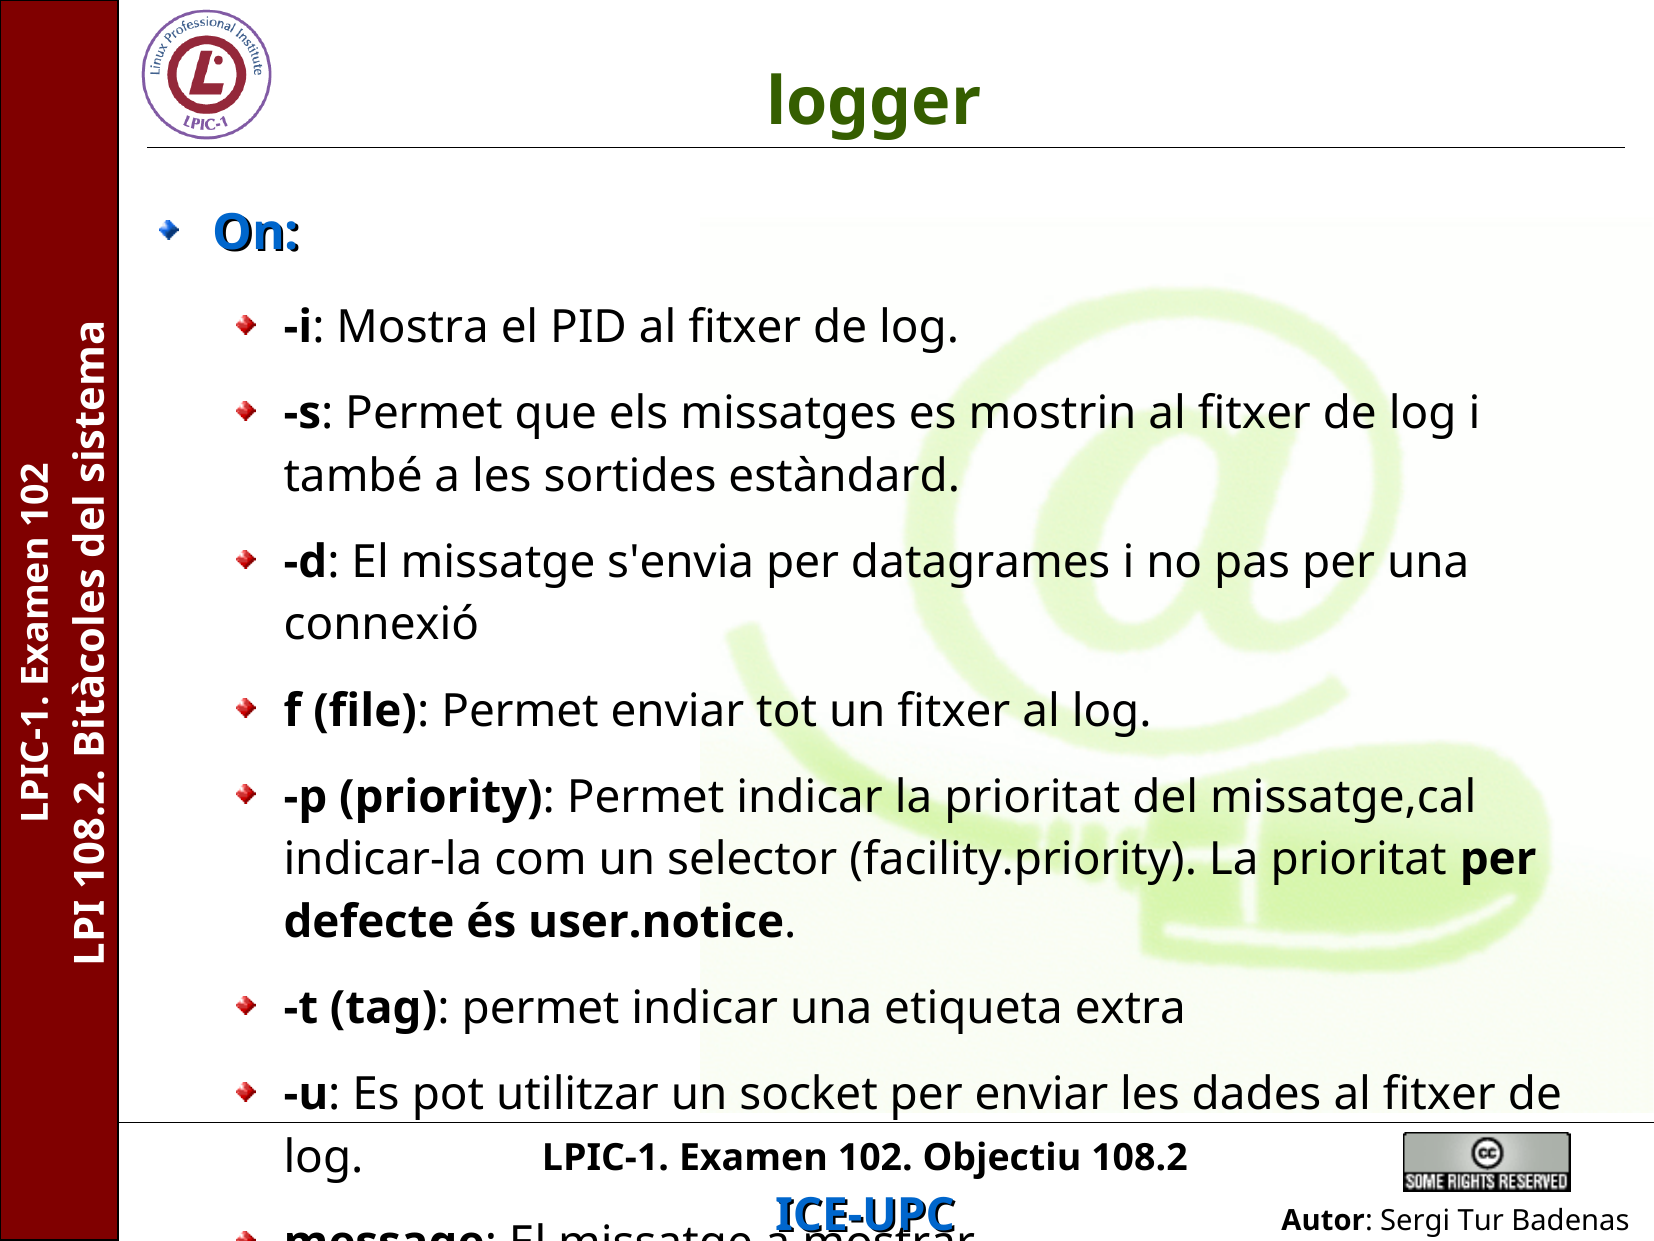

# logger
On:
-i: Mostra el PID al fitxer de log.
-s: Permet que els missatges es mostrin al fitxer de log i també a les sortides estàndard.
-d: El missatge s'envia per datagrames i no pas per una connexió
f (file): Permet enviar tot un fitxer al log.
-p (priority): Permet indicar la prioritat del missatge,cal indicar-la com un selector (facility.priority). La prioritat per defecte és user.notice.
-t (tag): permet indicar una etiqueta extra
-u: Es pot utilitzar un socket per enviar les dades al fitxer de log.
message: El missatge a mostrar.